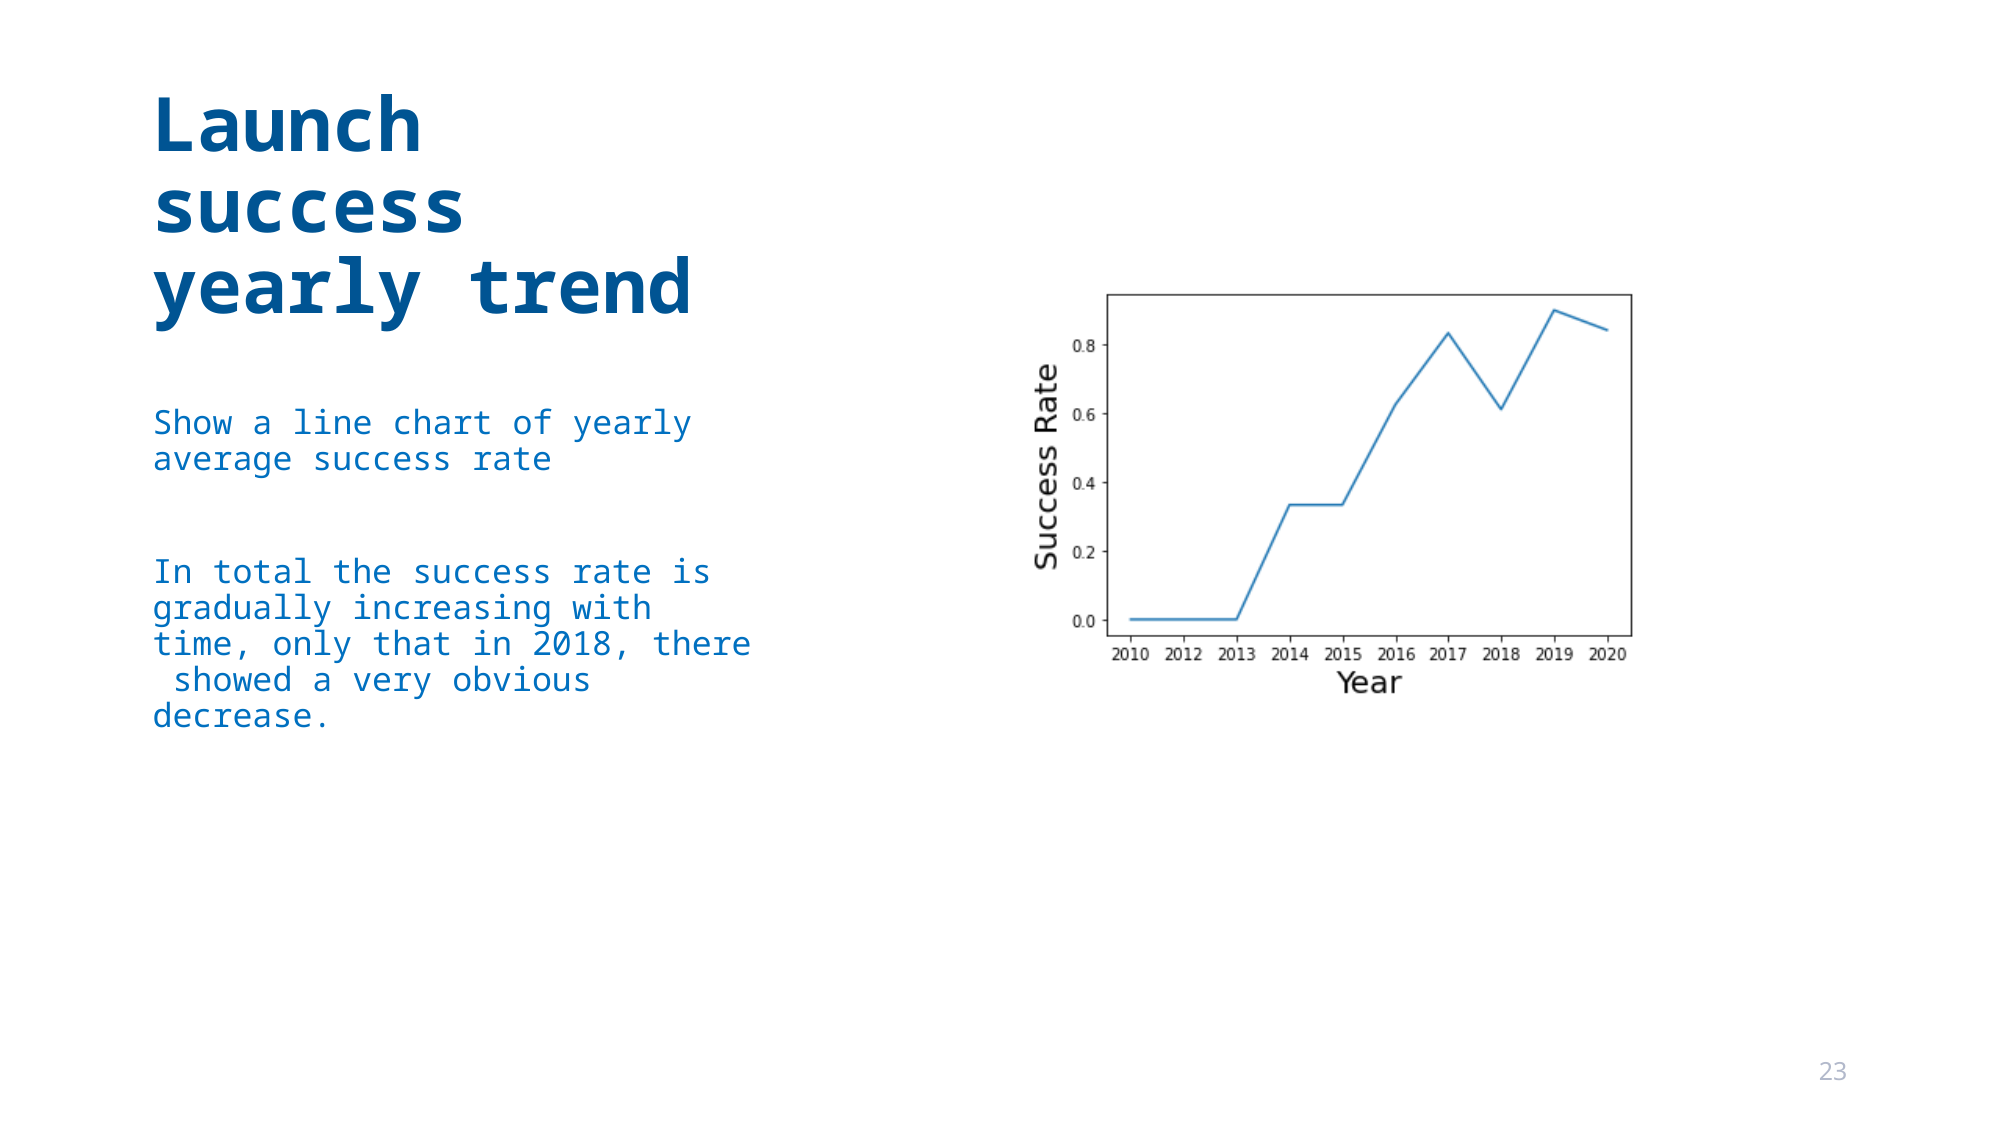

# Launch success yearly trend
Show a line chart of yearly average success rate
In total the success rate is gradually increasing with time, only that in 2018, there showed a very obvious decrease.